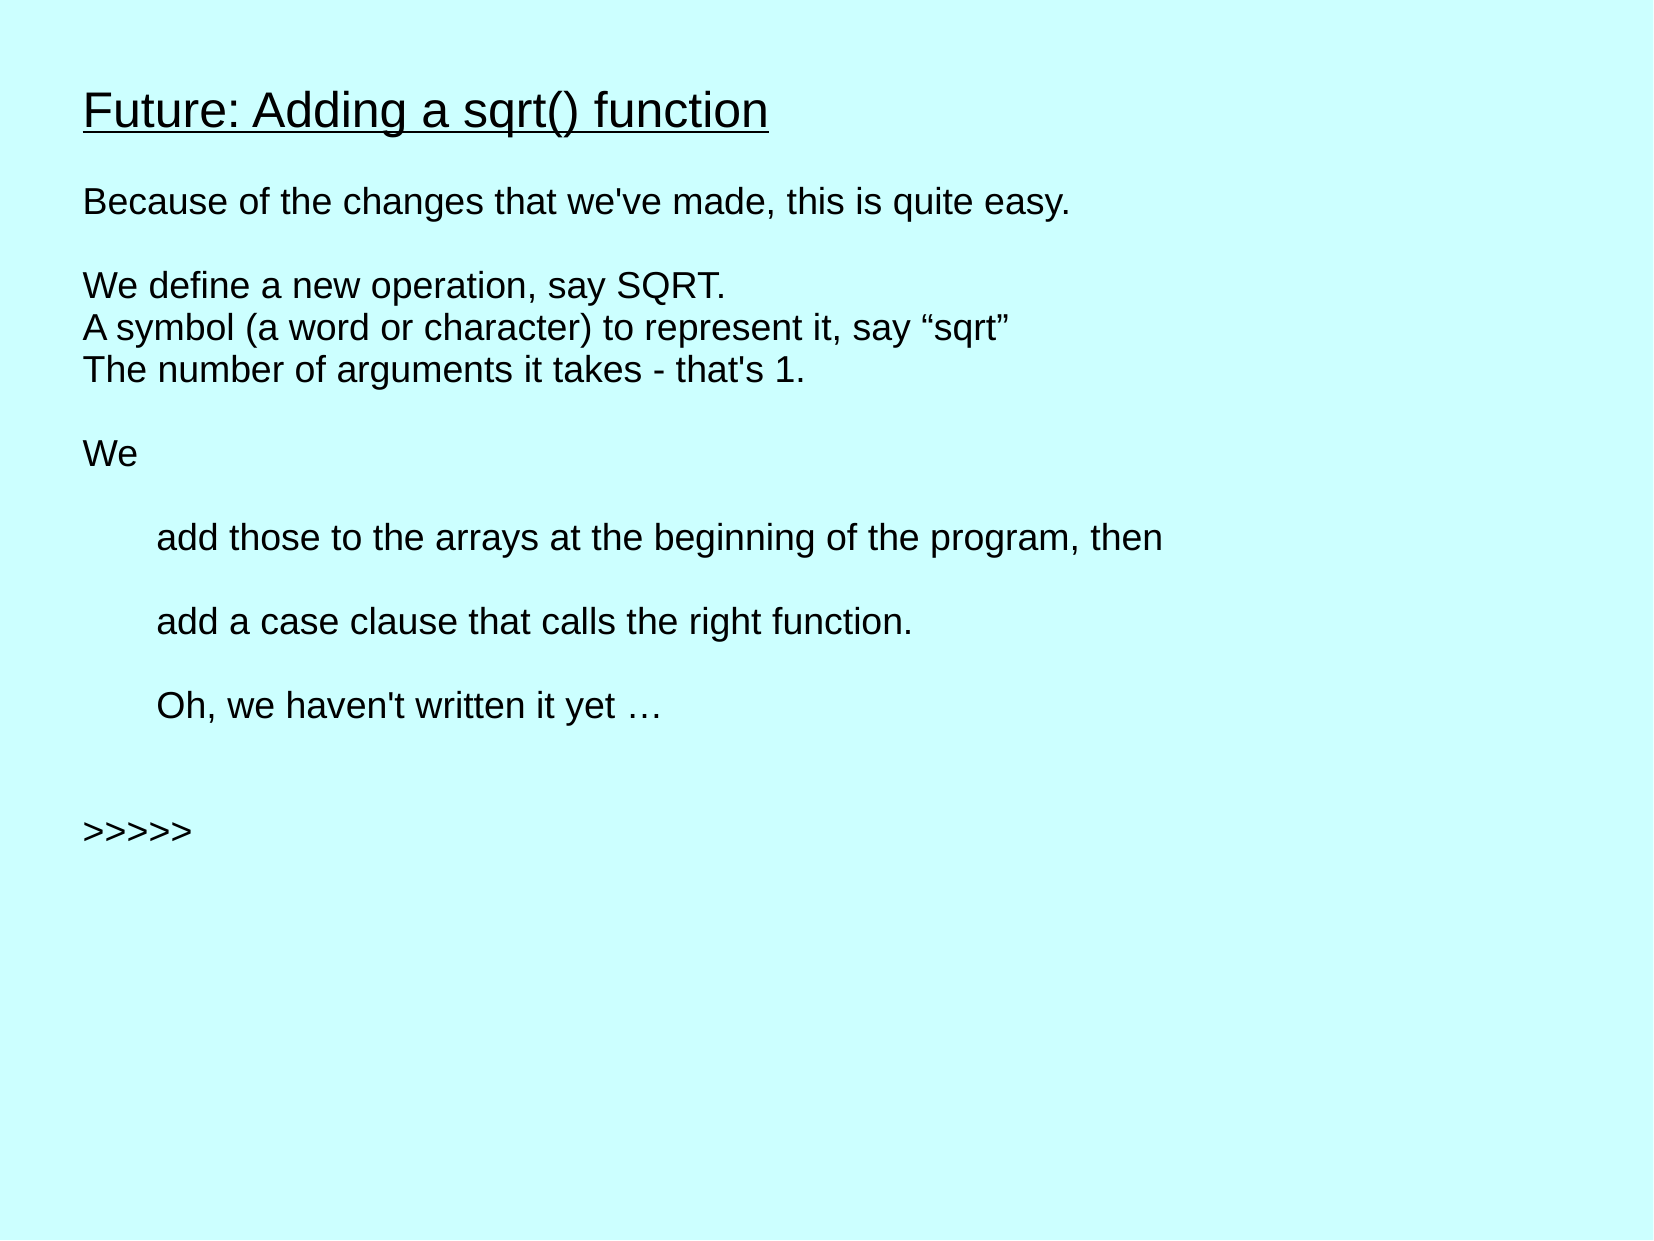

# Future: Adding a sqrt() function
Because of the changes that we've made, this is quite easy.
We define a new operation, say SQRT.
A symbol (a word or character) to represent it, say “sqrt”
The number of arguments it takes - that's 1.
We
	add those to the arrays at the beginning of the program, then
	add a case clause that calls the right function.
	Oh, we haven't written it yet …
>>>>>